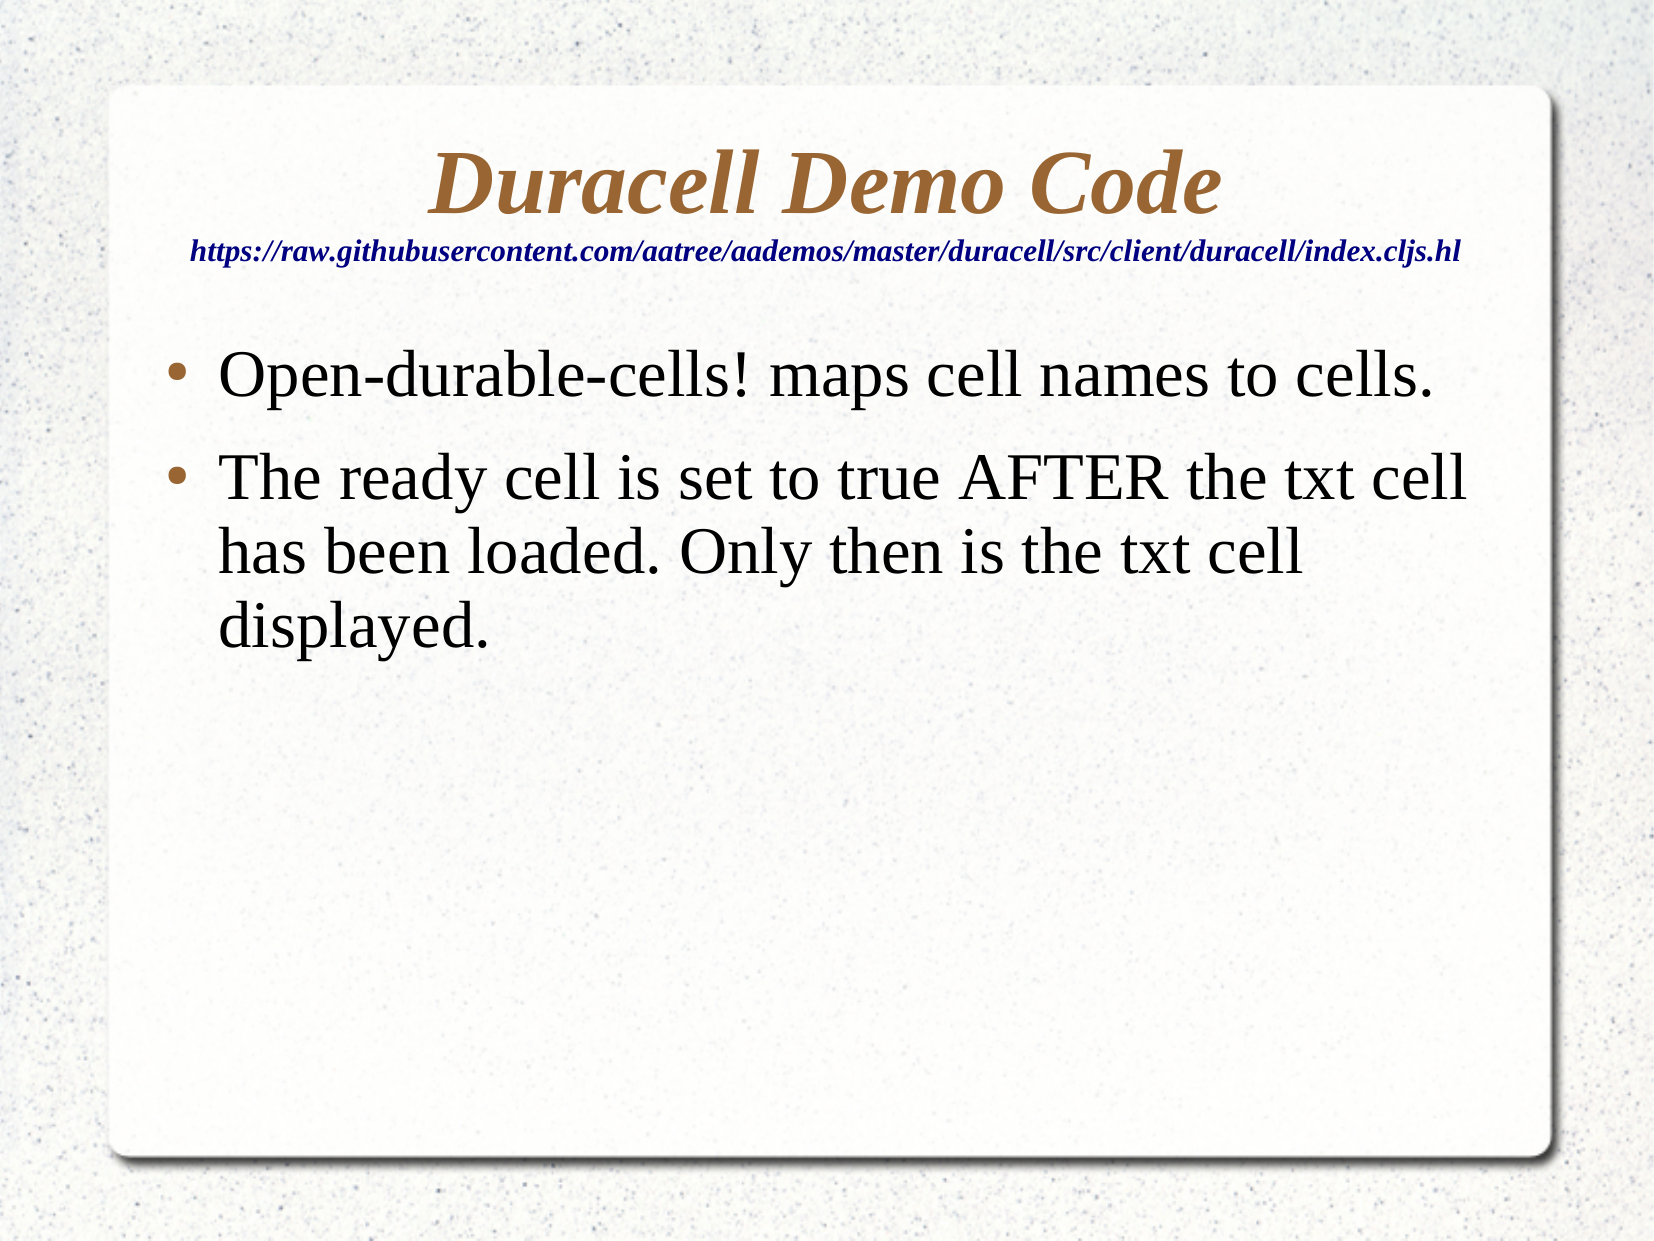

# Duracell Demo Code https://raw.githubusercontent.com/aatree/aademos/master/duracell/src/client/duracell/index.cljs.hl
Open-durable-cells! maps cell names to cells.
The ready cell is set to true AFTER the txt cell has been loaded. Only then is the txt cell displayed.